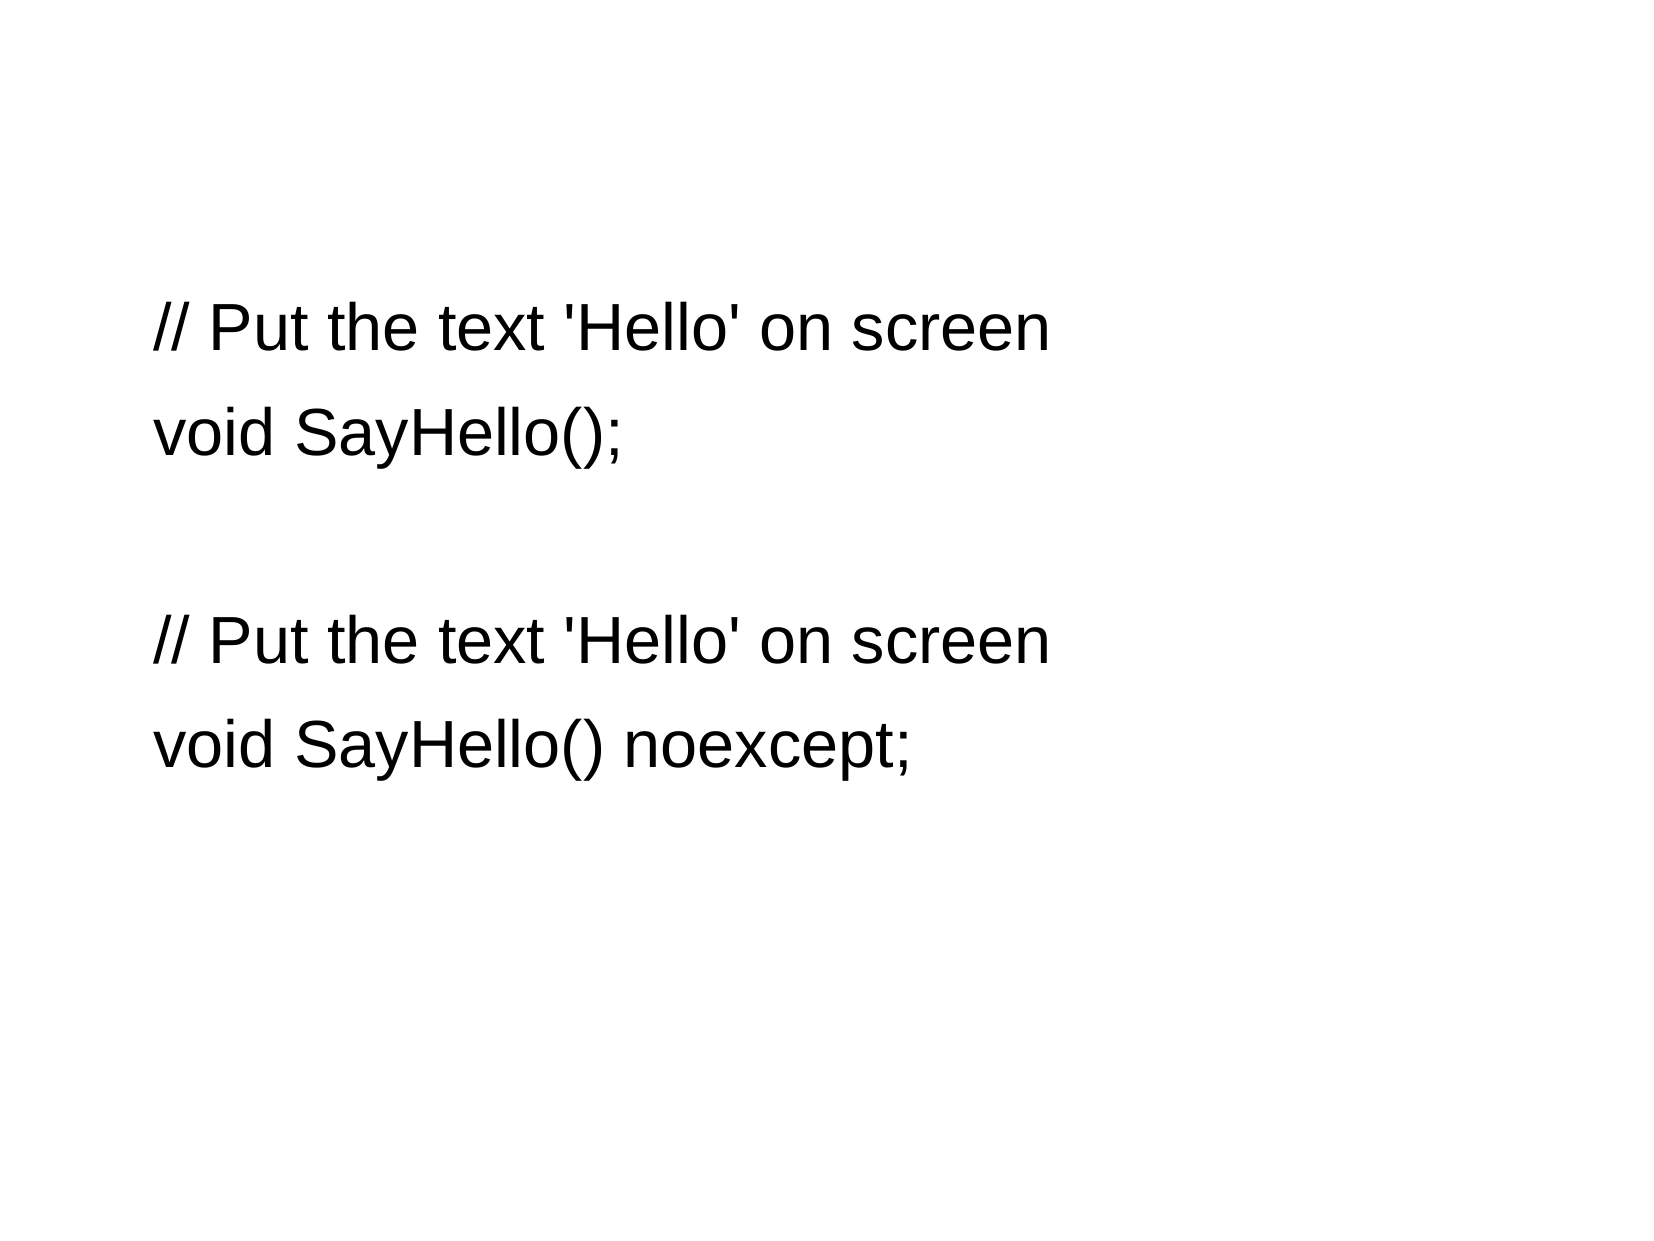

#
// Put the text 'Hello' on screen
void SayHello();
// Put the text 'Hello' on screen
void SayHello() noexcept;